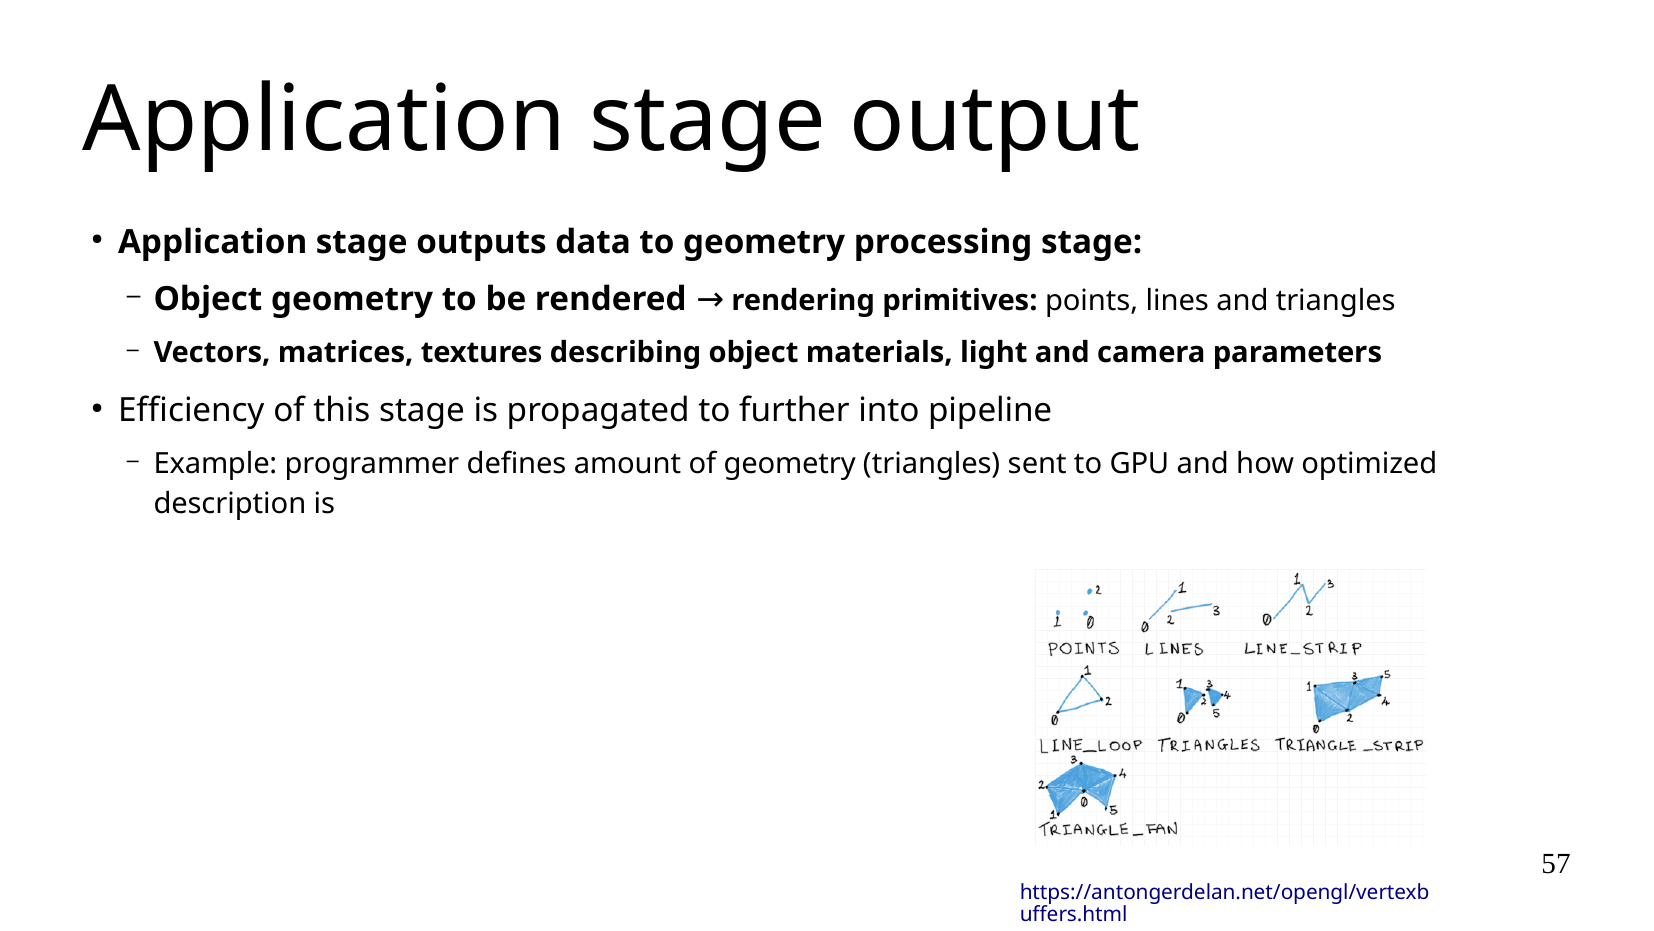

# Application stage output
Application stage outputs data to geometry processing stage:
Object geometry to be rendered → rendering primitives: points, lines and triangles
Vectors, matrices, textures describing object materials, light and camera parameters
Efficiency of this stage is propagated to further into pipeline
Example: programmer defines amount of geometry (triangles) sent to GPU and how optimized description is
57
https://antongerdelan.net/opengl/vertexbuffers.html